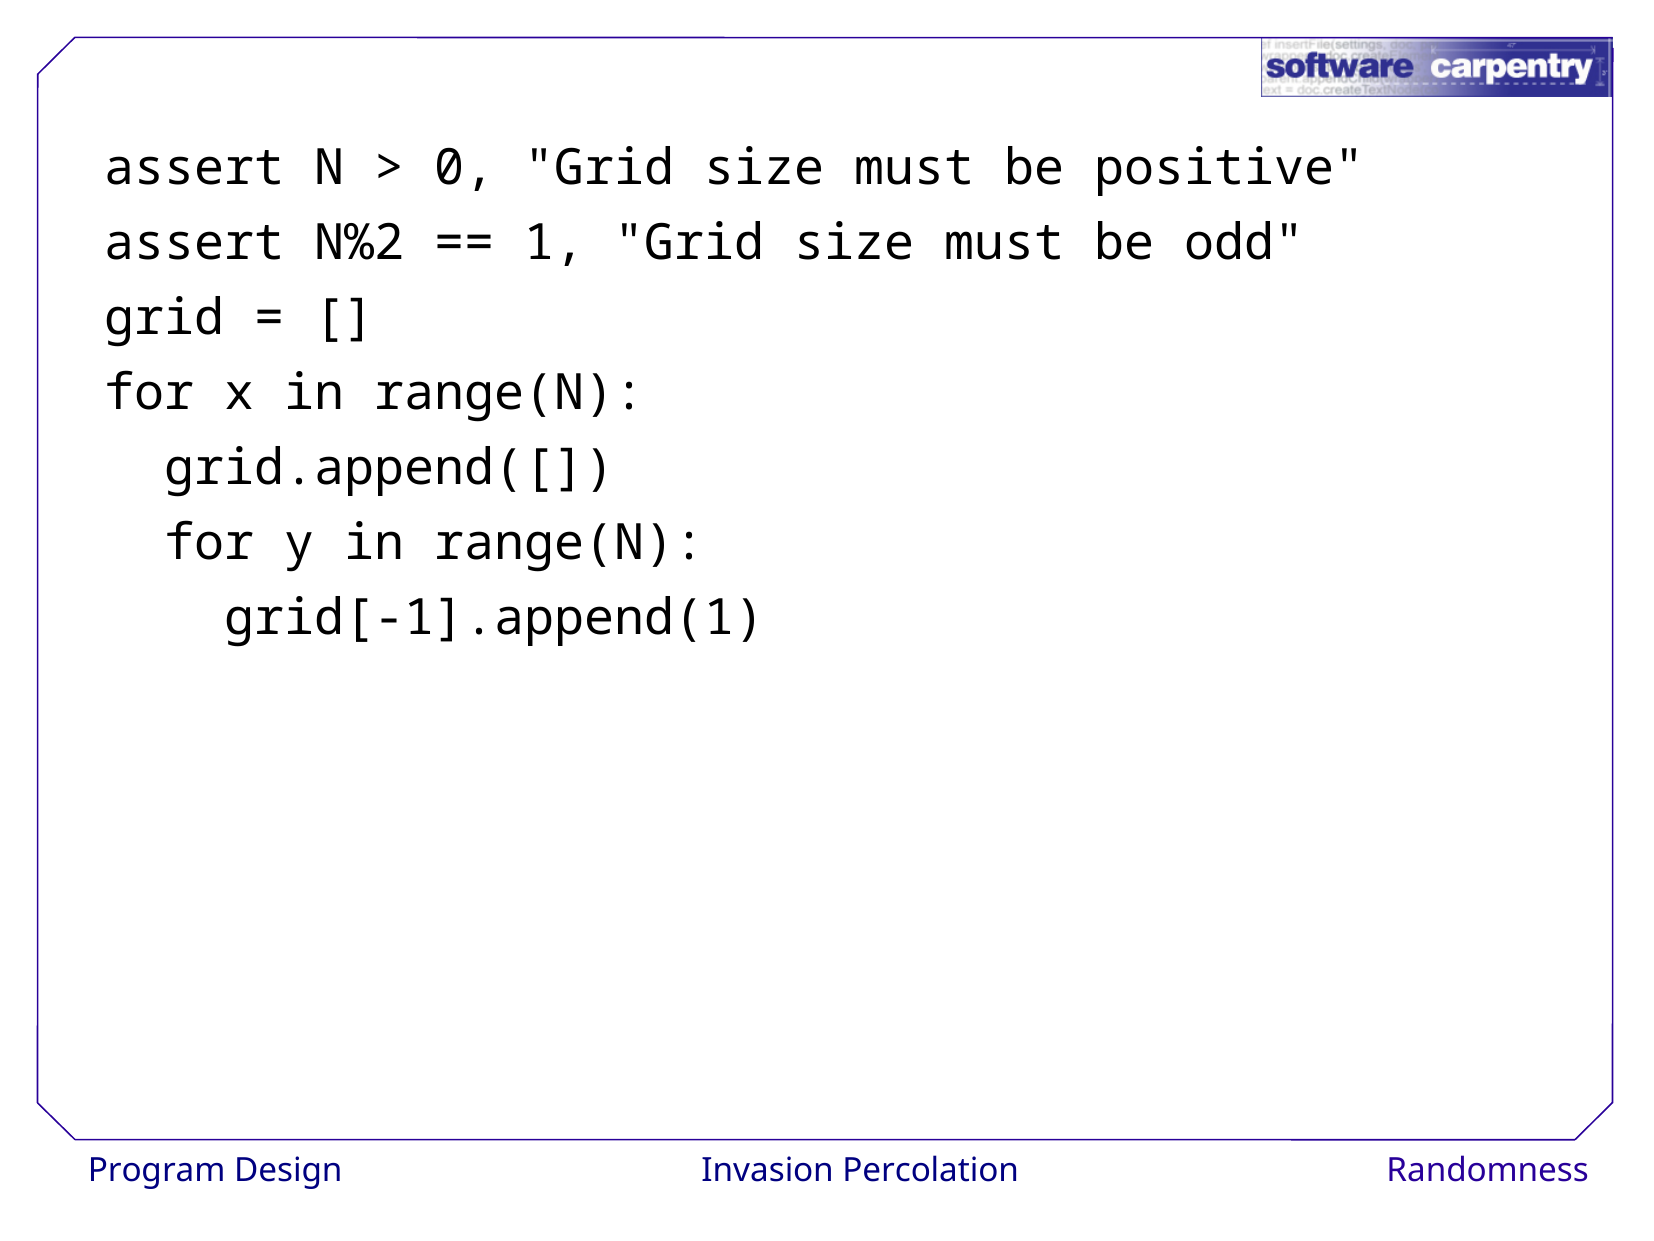

assert N > 0, "Grid size must be positive"
assert N%2 == 1, "Grid size must be odd"
grid = []
for x in range(N):
 grid.append([])
 for y in range(N):
 grid[-1].append(1)